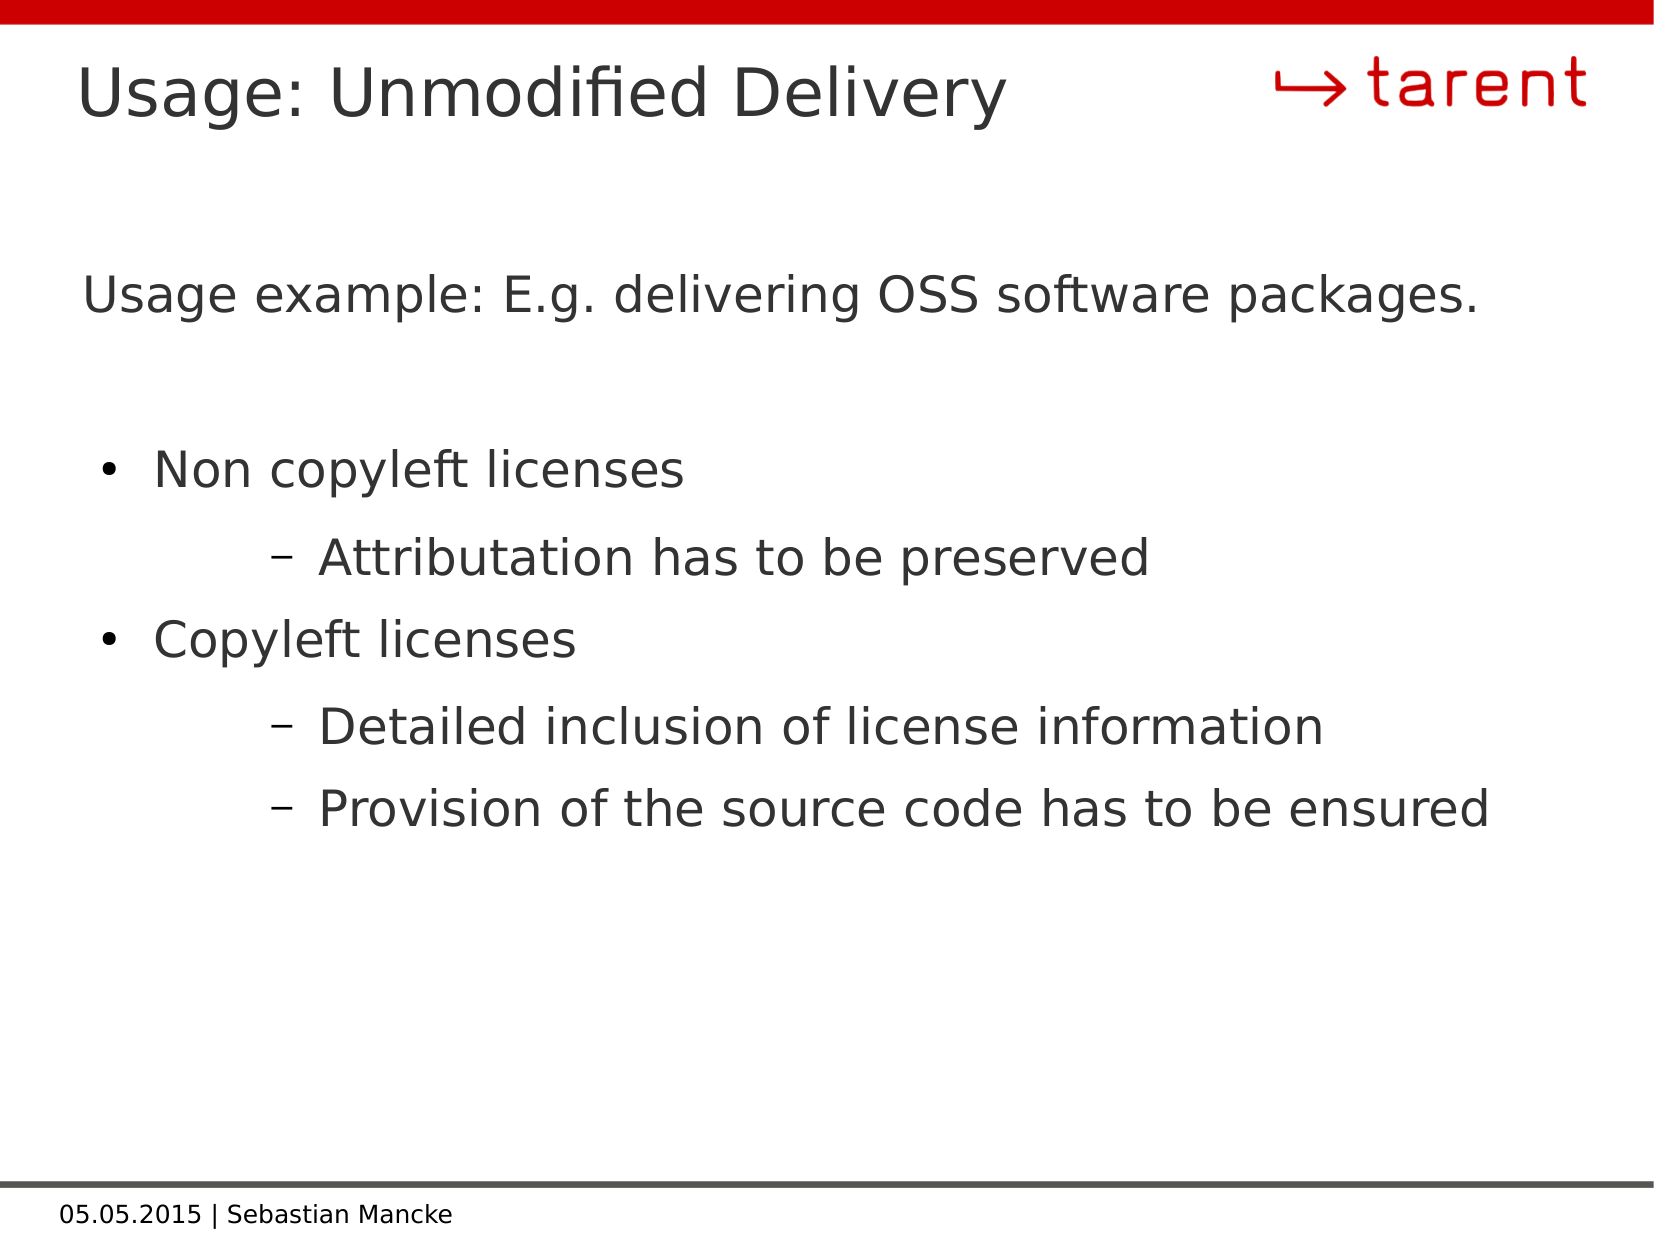

# Usage: Unmodified Delivery
Usage example: E.g. delivering OSS software packages.
Non copyleft licenses
Attributation has to be preserved
Copyleft licenses
Detailed inclusion of license information
Provision of the source code has to be ensured